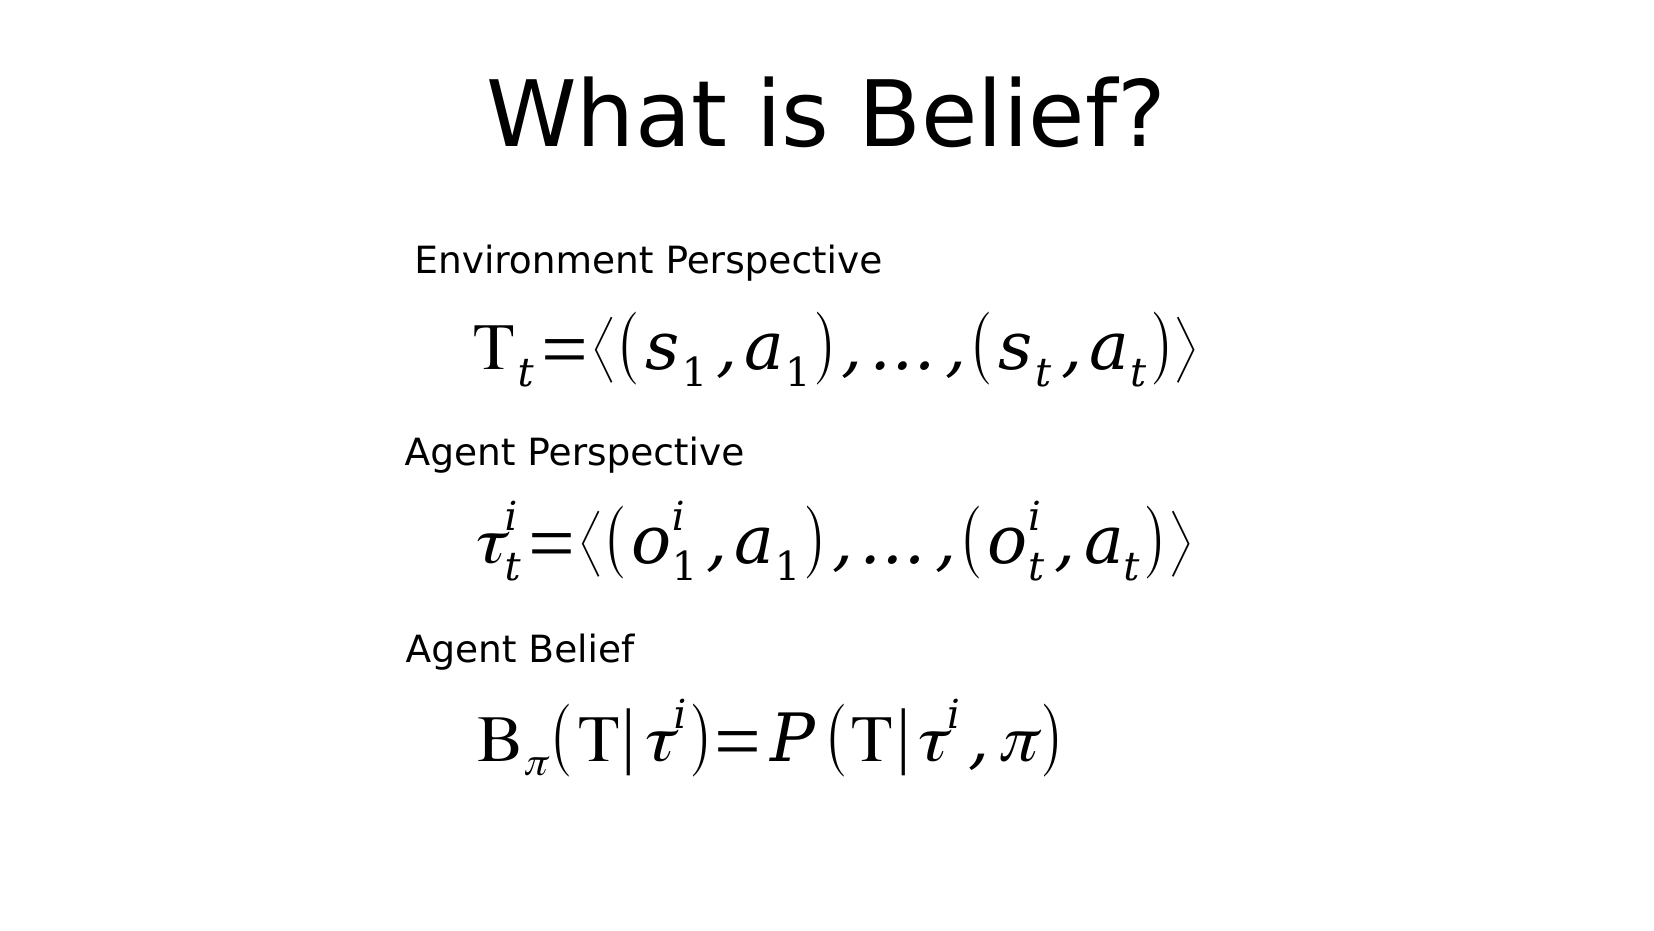

# What is Belief?
Environment Perspective
Agent Perspective
Agent Belief